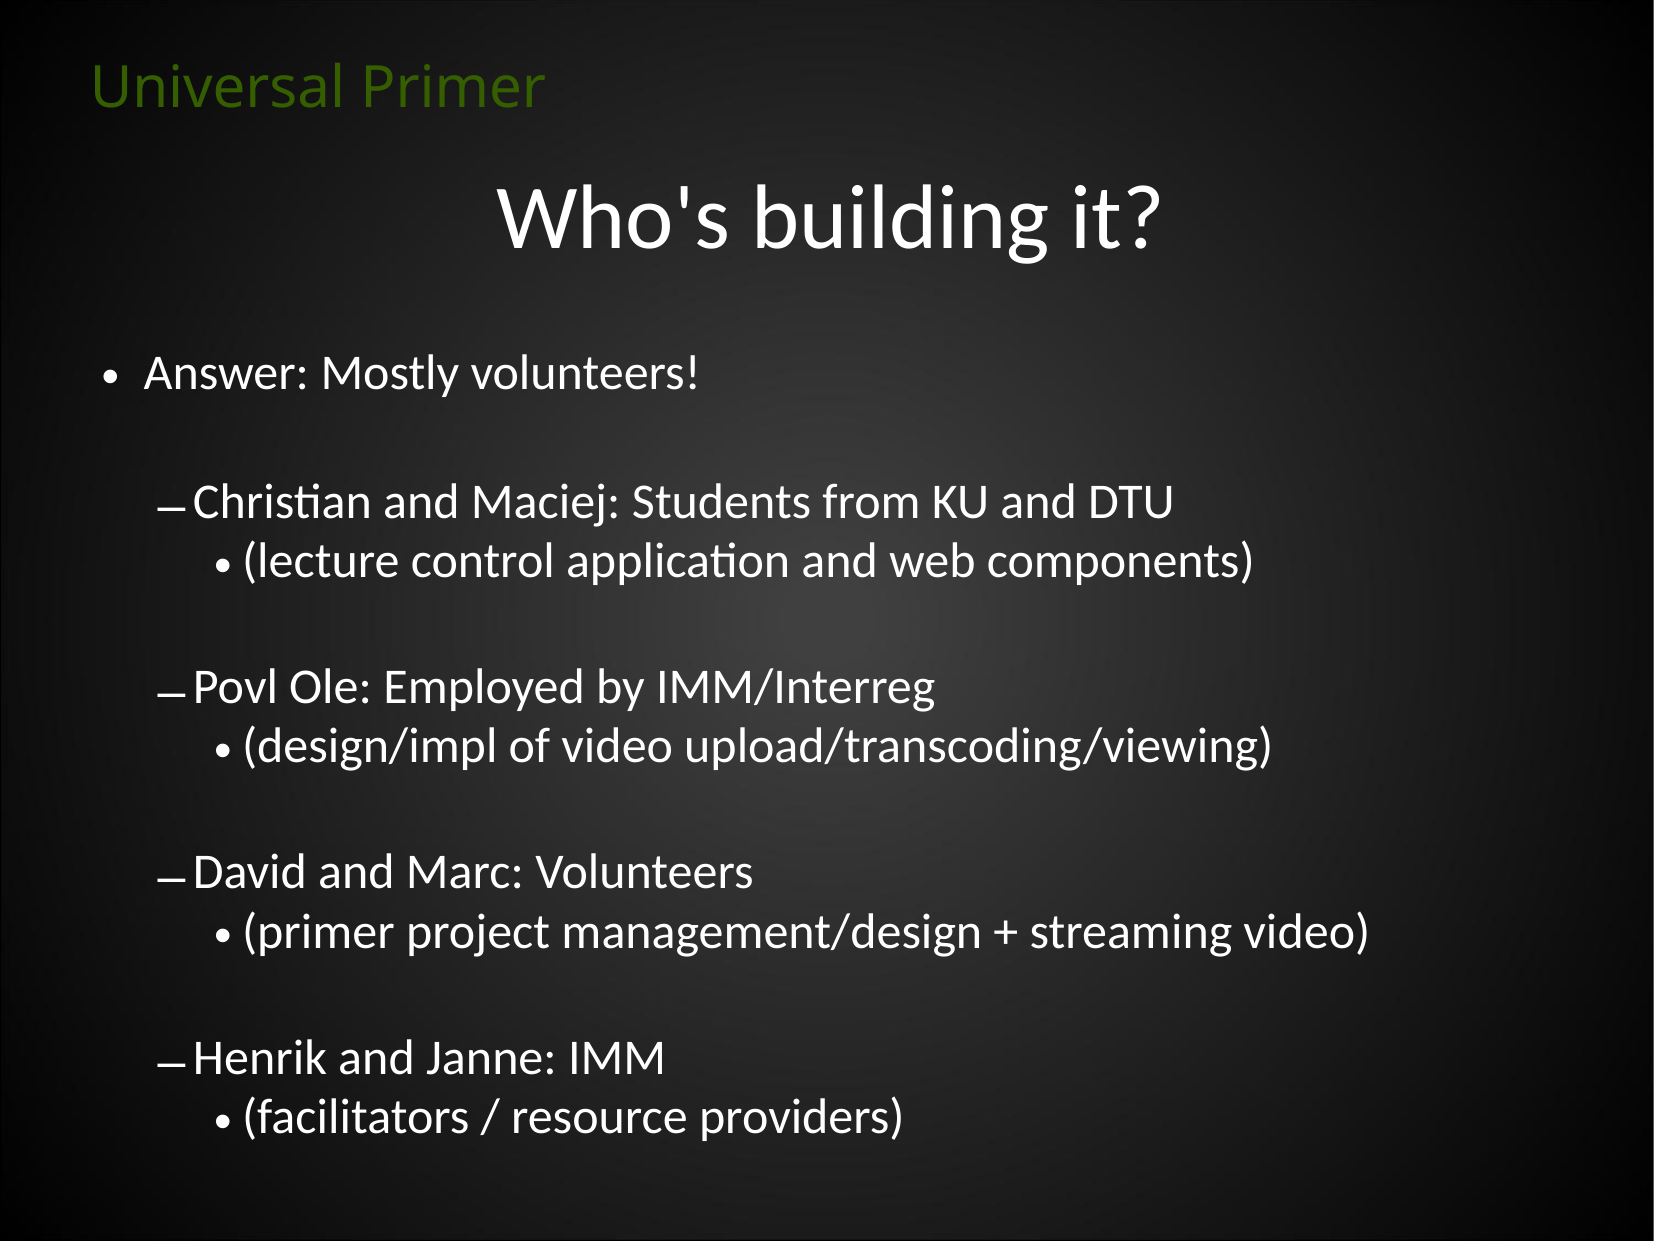

# Who's building it?
Answer: Mostly volunteers!
Christian and Maciej: Students from KU and DTU
(lecture control application and web components)
Povl Ole: Employed by IMM/Interreg
(design/impl of video upload/transcoding/viewing)
David and Marc: Volunteers
(primer project management/design + streaming video)
Henrik and Janne: IMM
(facilitators / resource providers)